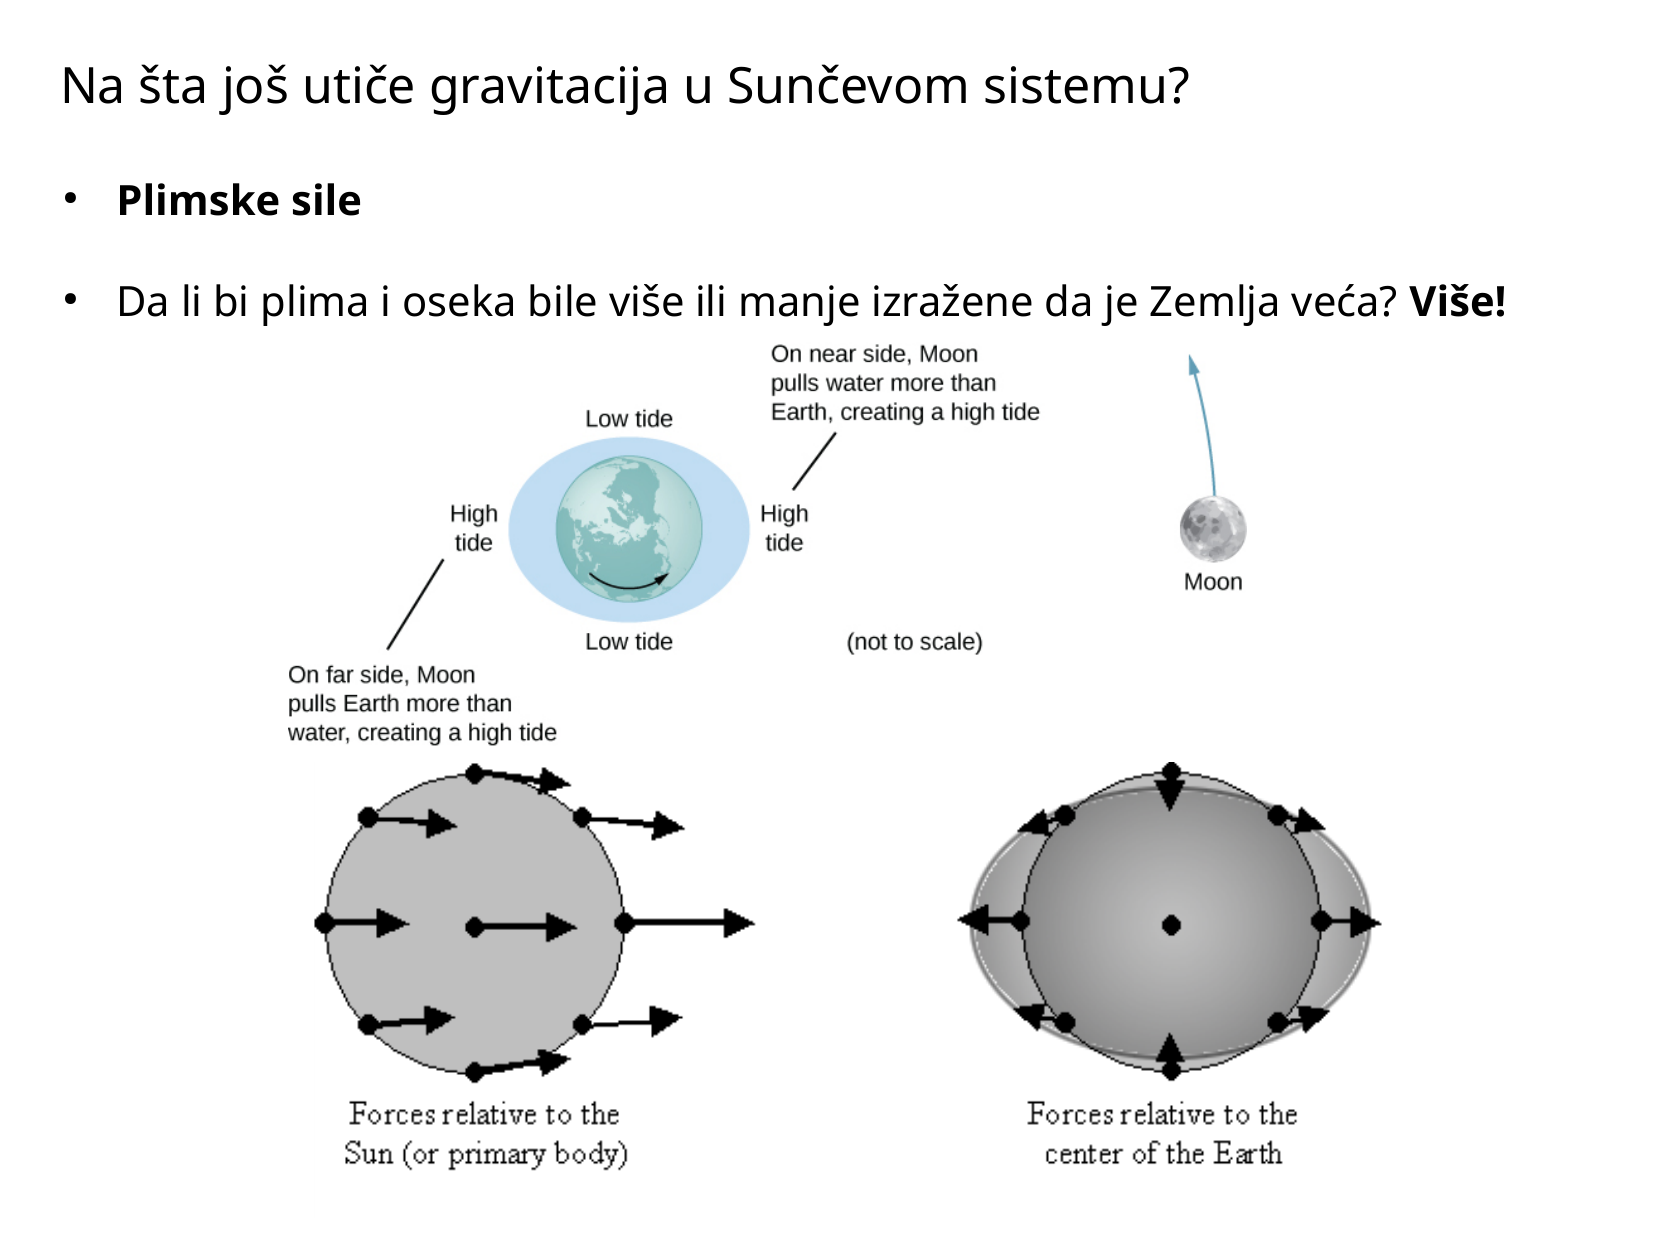

# Na šta još utiče gravitacija u Sunčevom sistemu?
Plimske sile
Da li bi plima i oseka bile više ili manje izražene da je Zemlja veća? Više!